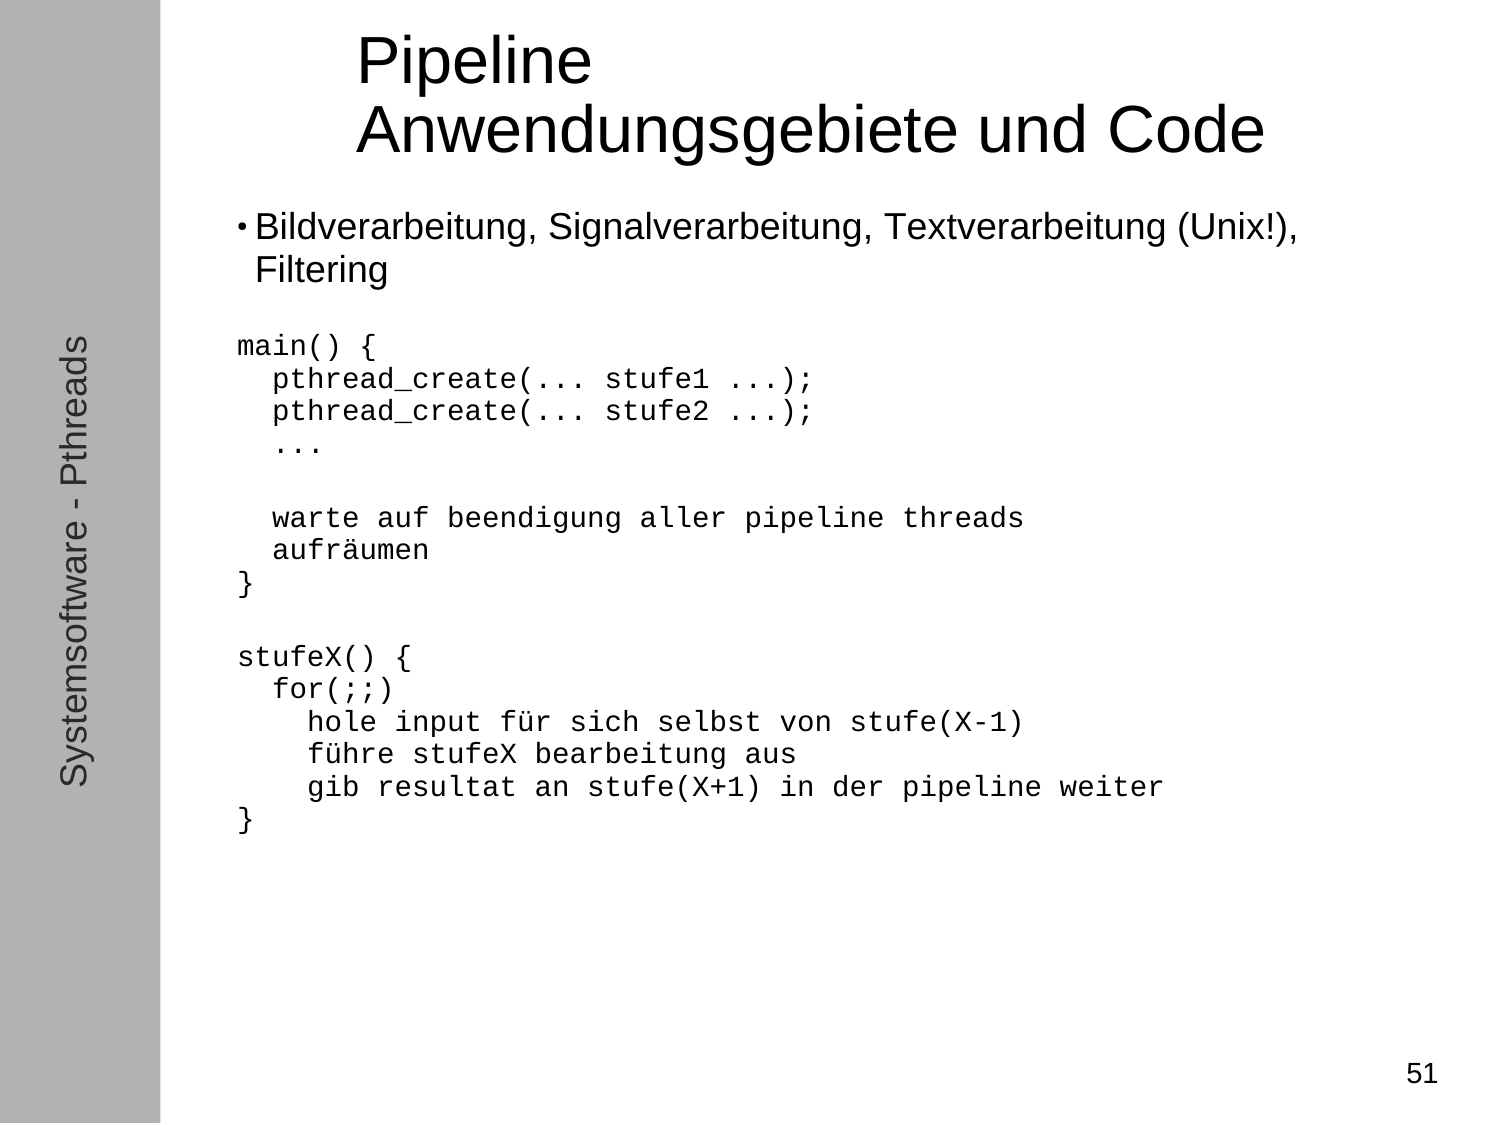

Pipeline
Anwendungsgebiete und Code
Bildverarbeitung, Signalverarbeitung, Textverarbeitung (Unix!), Filtering
main() {
 pthread_create(... stufe1 ...);
 pthread_create(... stufe2 ...);
 ...
 warte auf beendigung aller pipeline threads
 aufräumen
}
stufeX() {
 for(;;)
 hole input für sich selbst von stufe(X-1)
 führe stufeX bearbeitung aus
 gib resultat an stufe(X+1) in der pipeline weiter
}
Systemsoftware - Pthreads